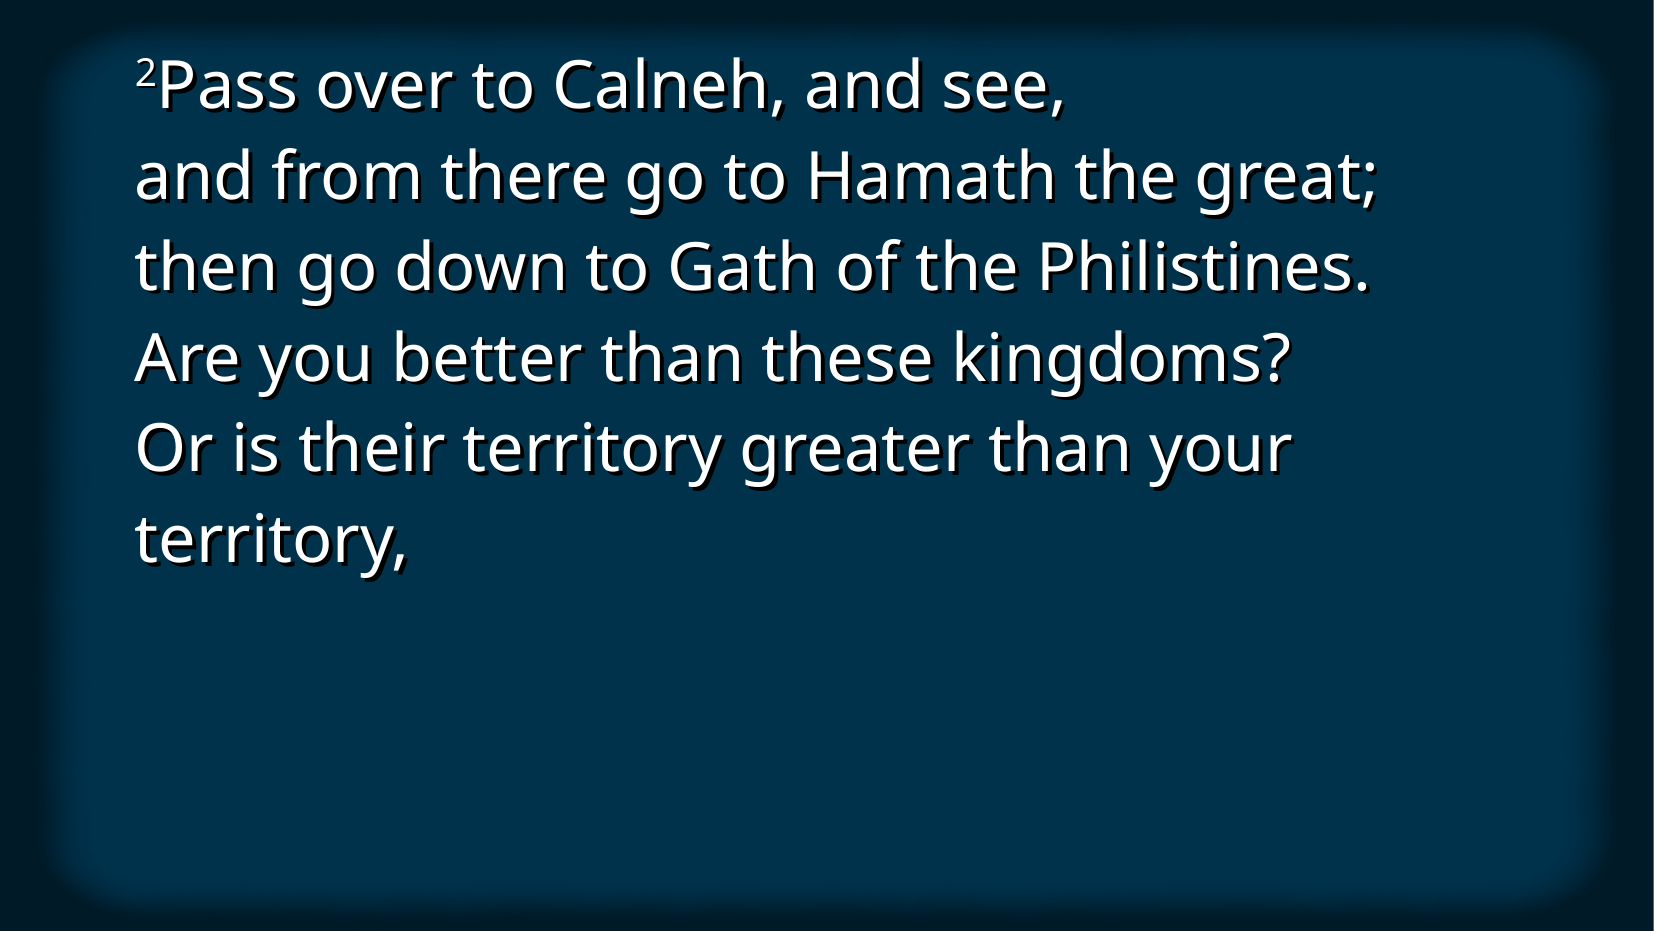

2Pass over to Calneh, and see,
and from there go to Hamath the great;
then go down to Gath of the Philistines.
Are you better than these kingdoms?
Or is their territory greater than your territory,